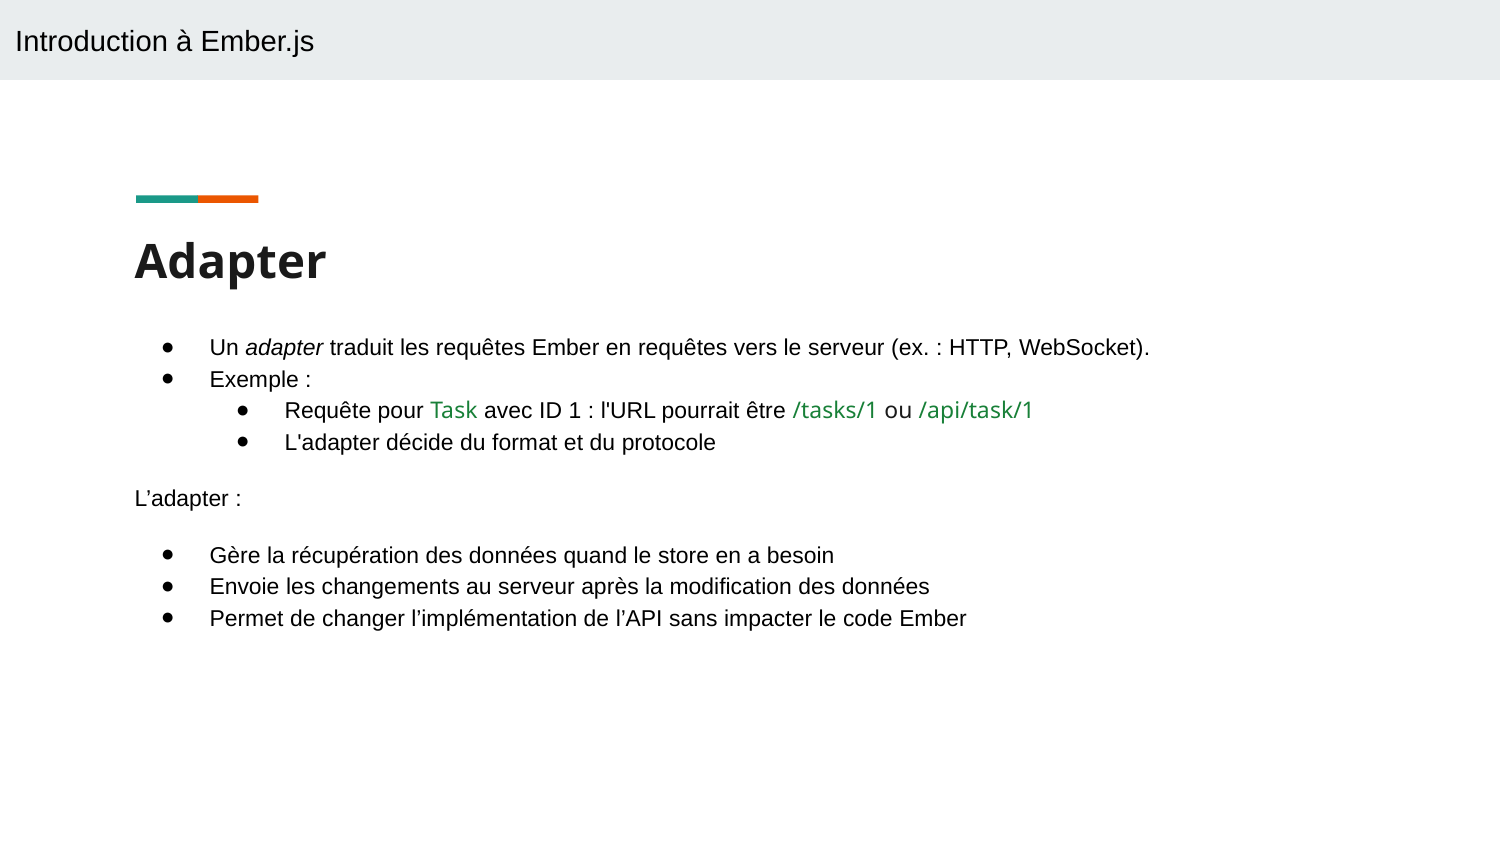

# Adapter
Un adapter traduit les requêtes Ember en requêtes vers le serveur (ex. : HTTP, WebSocket).
Exemple :
Requête pour Task avec ID 1 : l'URL pourrait être /tasks/1 ou /api/task/1
L'adapter décide du format et du protocole
L’adapter :
Gère la récupération des données quand le store en a besoin
Envoie les changements au serveur après la modification des données
Permet de changer l’implémentation de l’API sans impacter le code Ember